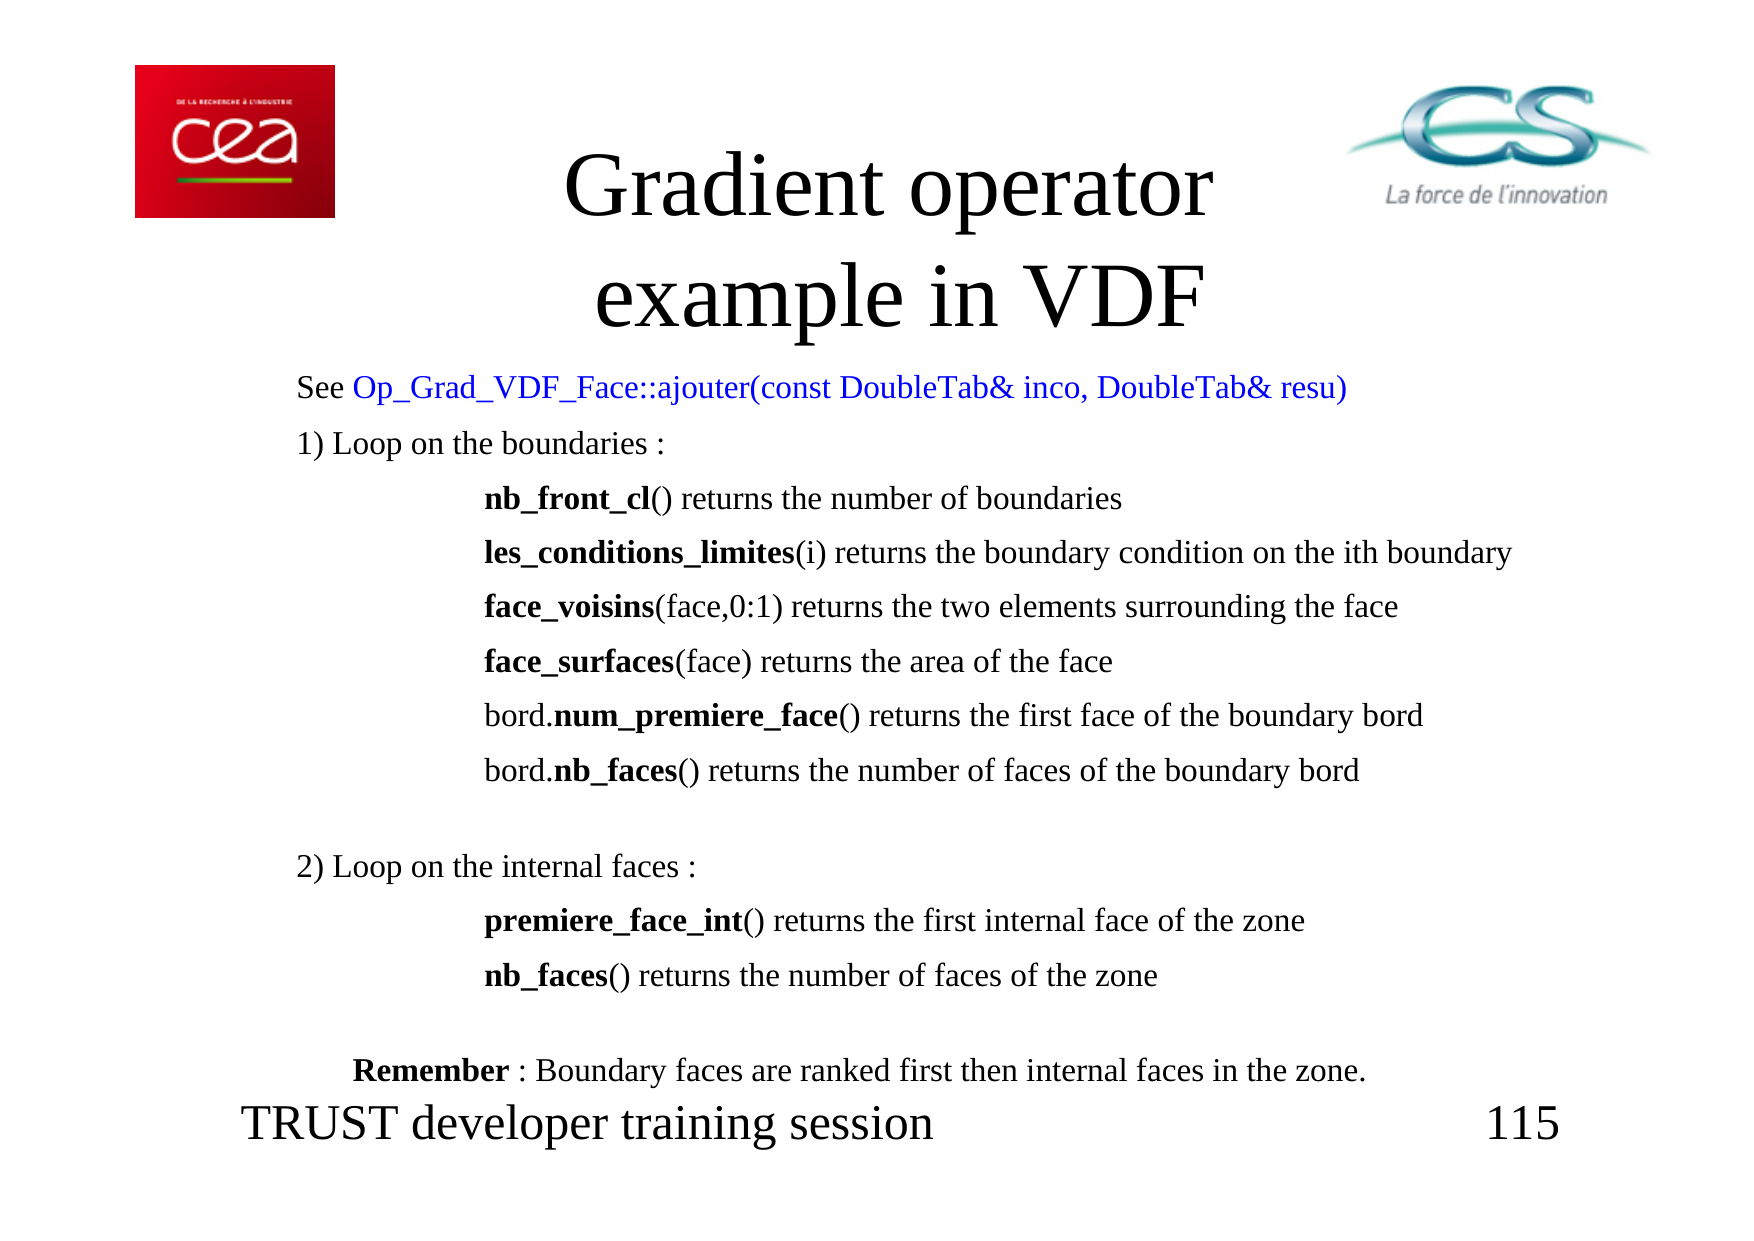

# Gradient operator example in VDF
See Op_Grad_VDF_Face::ajouter(const DoubleTab& inco, DoubleTab& resu)
1) Loop on the boundaries :
nb_front_cl() returns the number of boundaries
les_conditions_limites(i) returns the boundary condition on the ith boundary
face_voisins(face,0:1) returns the two elements surrounding the face
face_surfaces(face) returns the area of the face
bord.num_premiere_face() returns the first face of the boundary bord
bord.nb_faces() returns the number of faces of the boundary bord
2) Loop on the internal faces :
premiere_face_int() returns the first internal face of the zone
nb_faces() returns the number of faces of the zone
Remember : Boundary faces are ranked first then internal faces in the zone.
TRUST developer training session
115